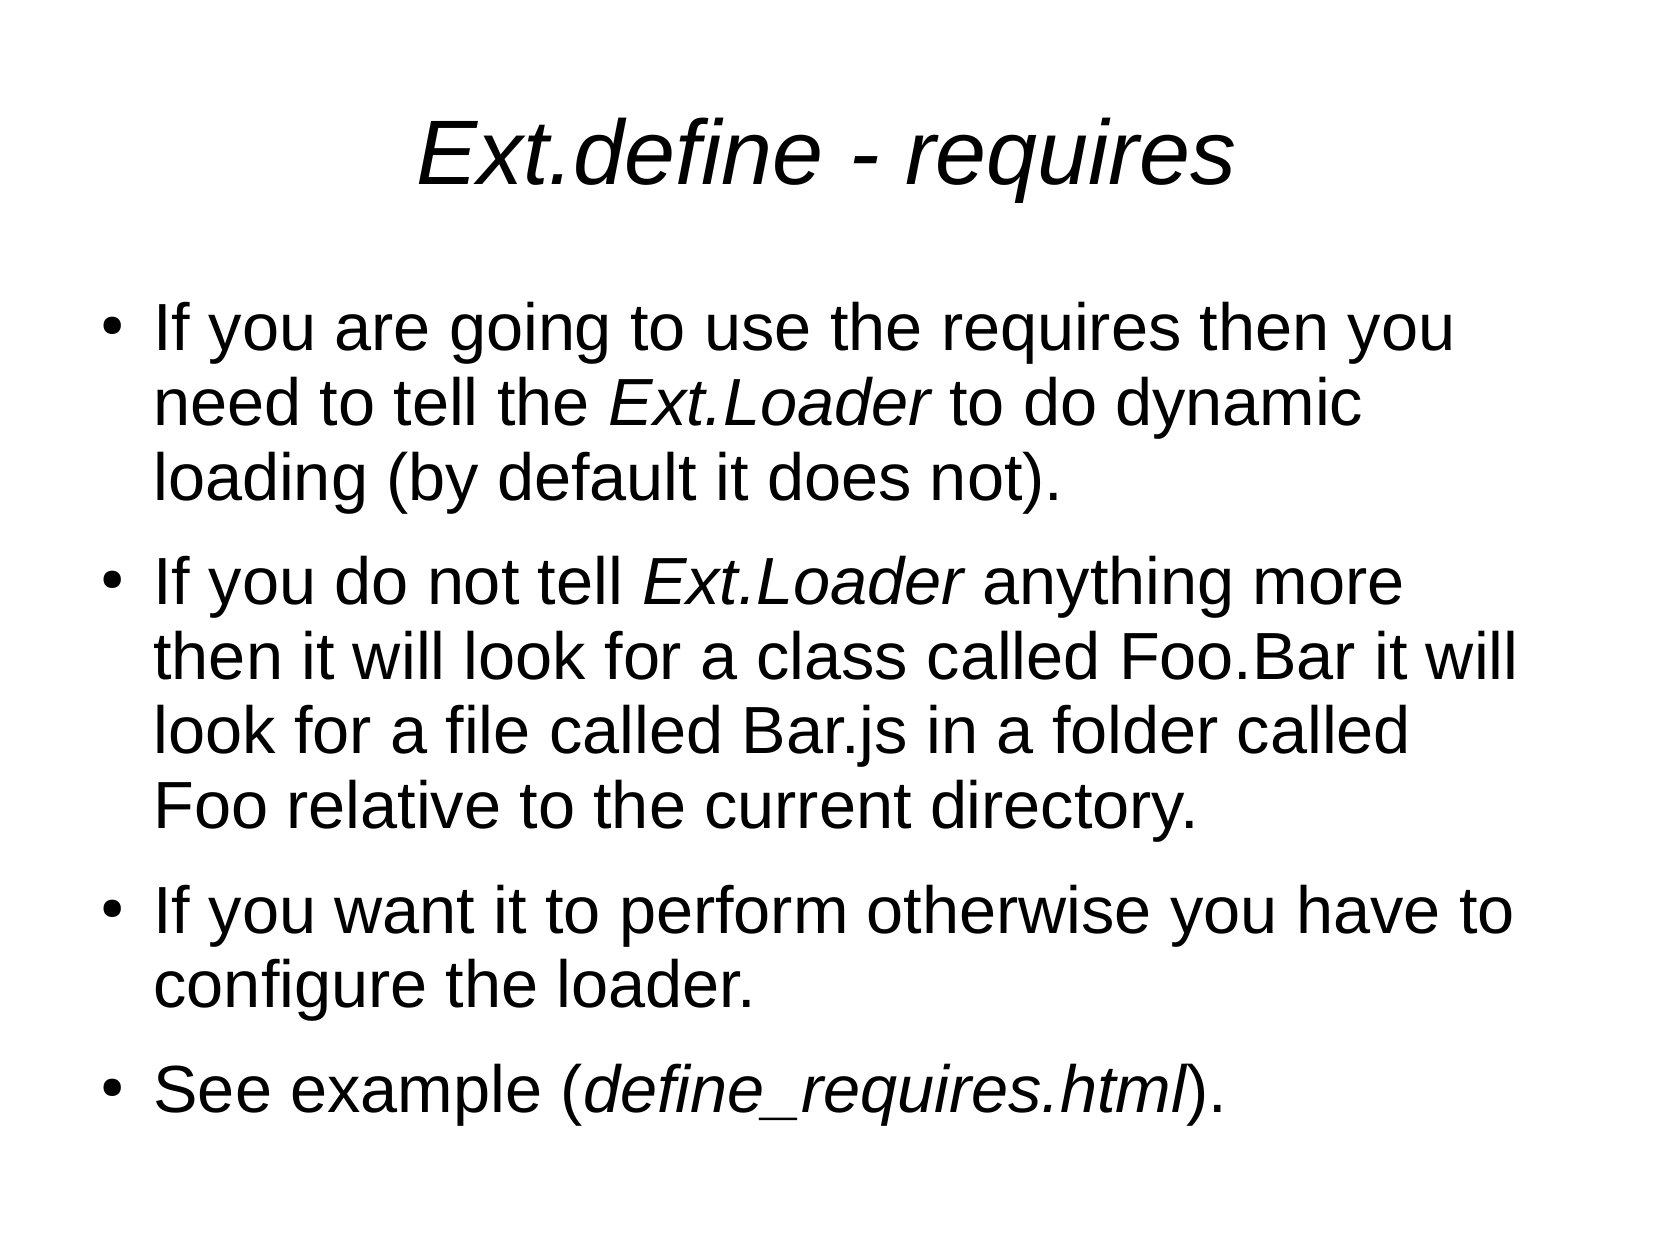

# Ext.define - requires
If you are going to use the requires then you need to tell the Ext.Loader to do dynamic loading (by default it does not).
If you do not tell Ext.Loader anything more then it will look for a class called Foo.Bar it will look for a file called Bar.js in a folder called Foo relative to the current directory.
If you want it to perform otherwise you have to configure the loader.
See example (define_requires.html).